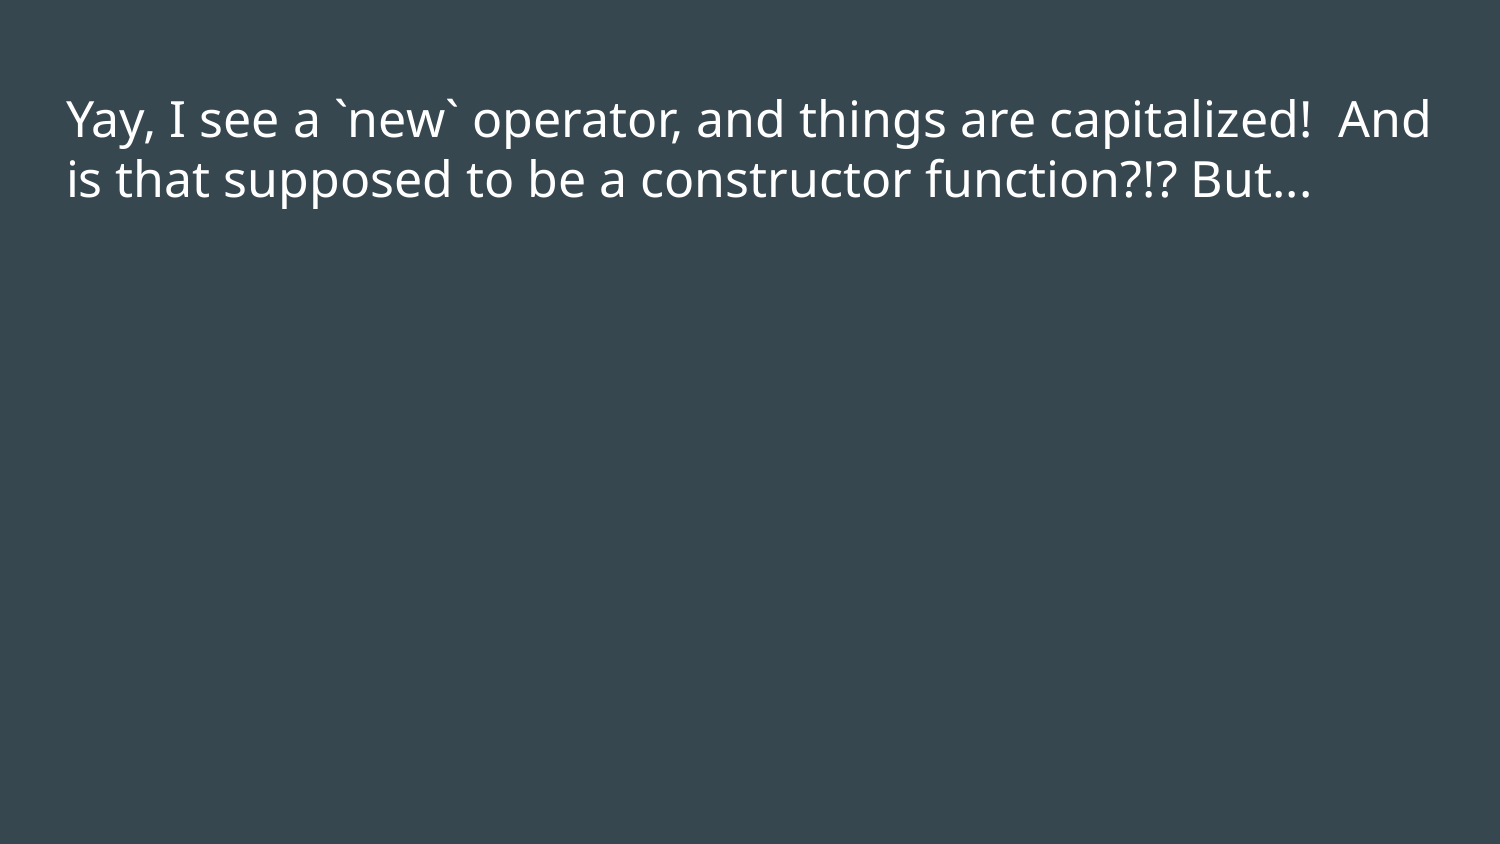

# Yay, I see a `new` operator, and things are capitalized! And is that supposed to be a constructor function?!? But...